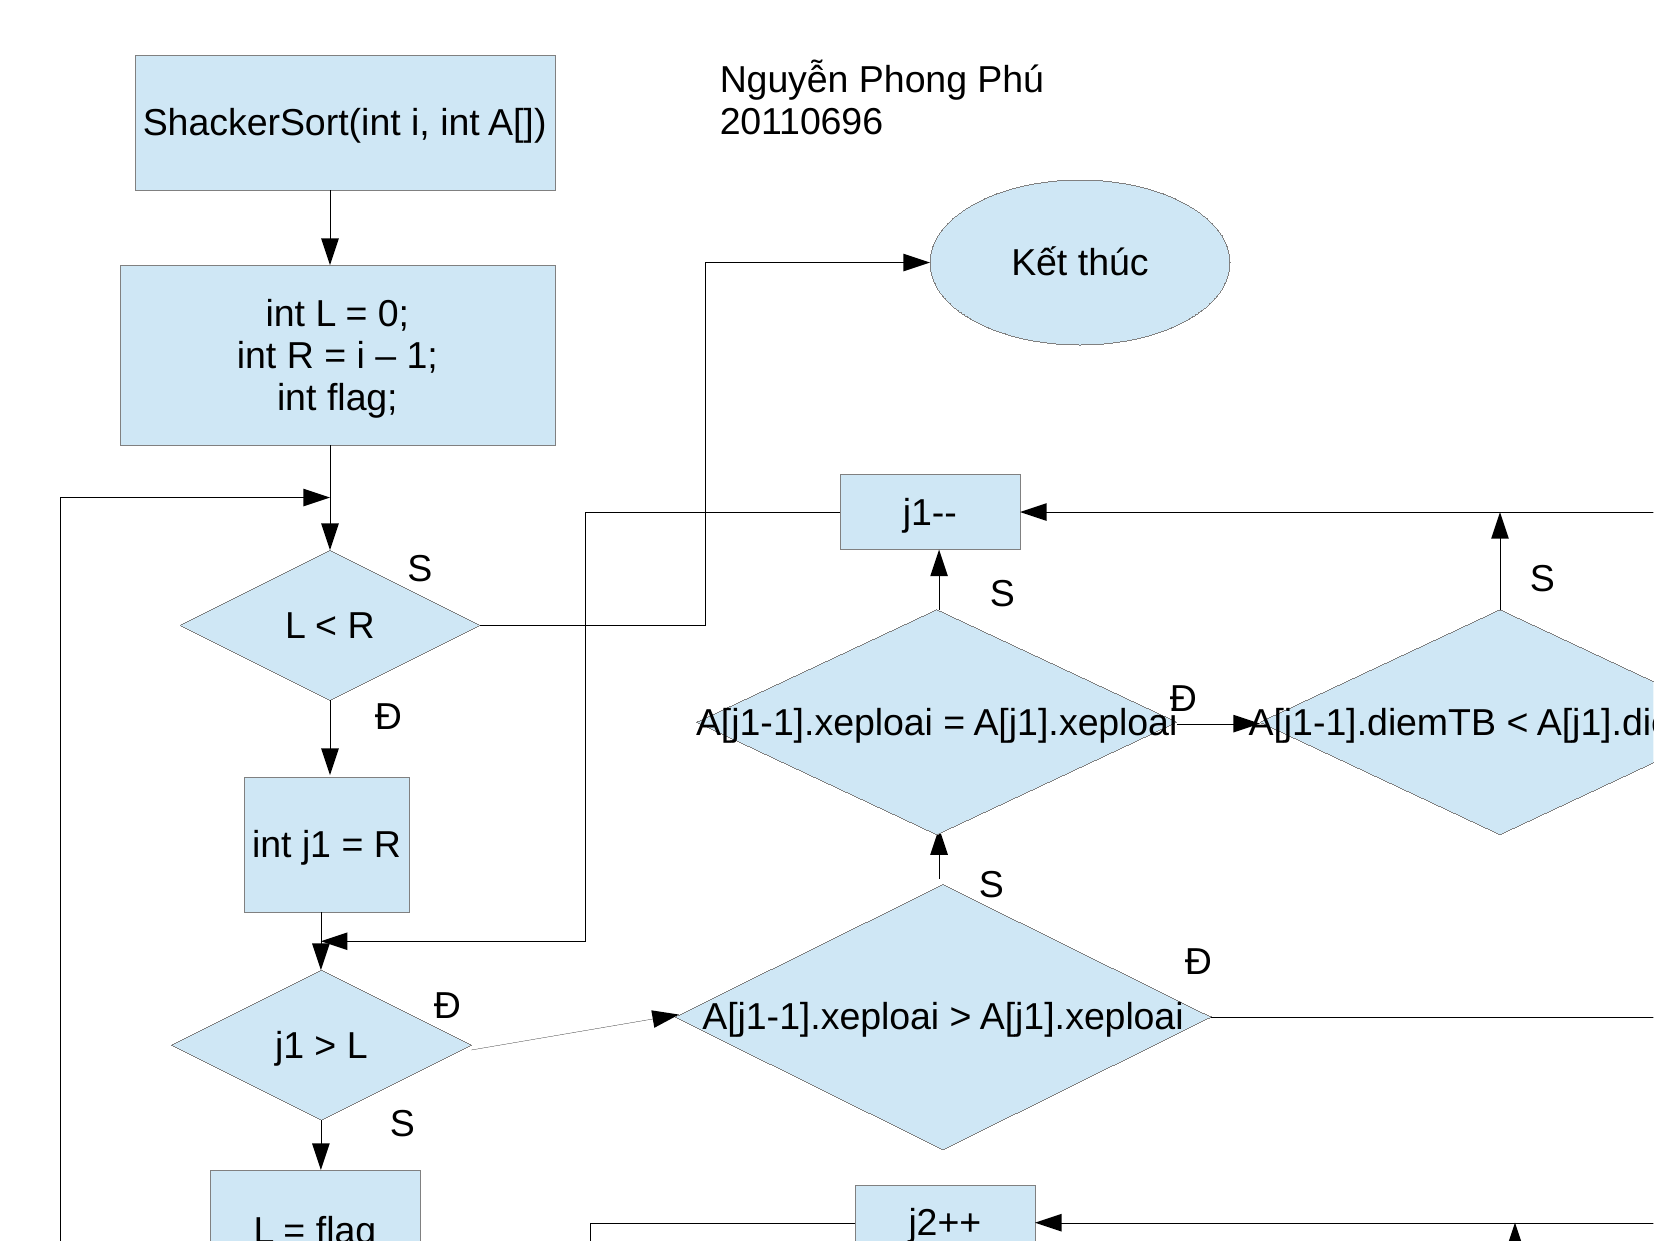

Nguyễn Phong Phú 20110696
ShackerSort(int i, int A[])
Kết thúc
int L = 0;
int R = i – 1;
int flag;
j1--
S
S
L < R
S
A[j1-1].xeploai = A[j1].xeploai
A[j1-1].diemTB < A[j1].diemTB
swap(A[j1-1], A[j1]);
flag = j1;
Đ
Đ
Đ
int j1 = R
S
A[j1-1].xeploai > A[j1].xeploai
Đ
j1 > L
Đ
S
L = flag
j2++
S
S
int j2 = L
A[j2].xeploai = A[j2+1].xeploai
A[j2].diemTB < A[j2+1].diemTB
swap(A[j2], A[j2+1]);
flag = j2 	;
Đ
Đ
j2 < R
Đ
S
A[j2].xeploai > A[j2+1].xeploai
S
Đ
R = flag